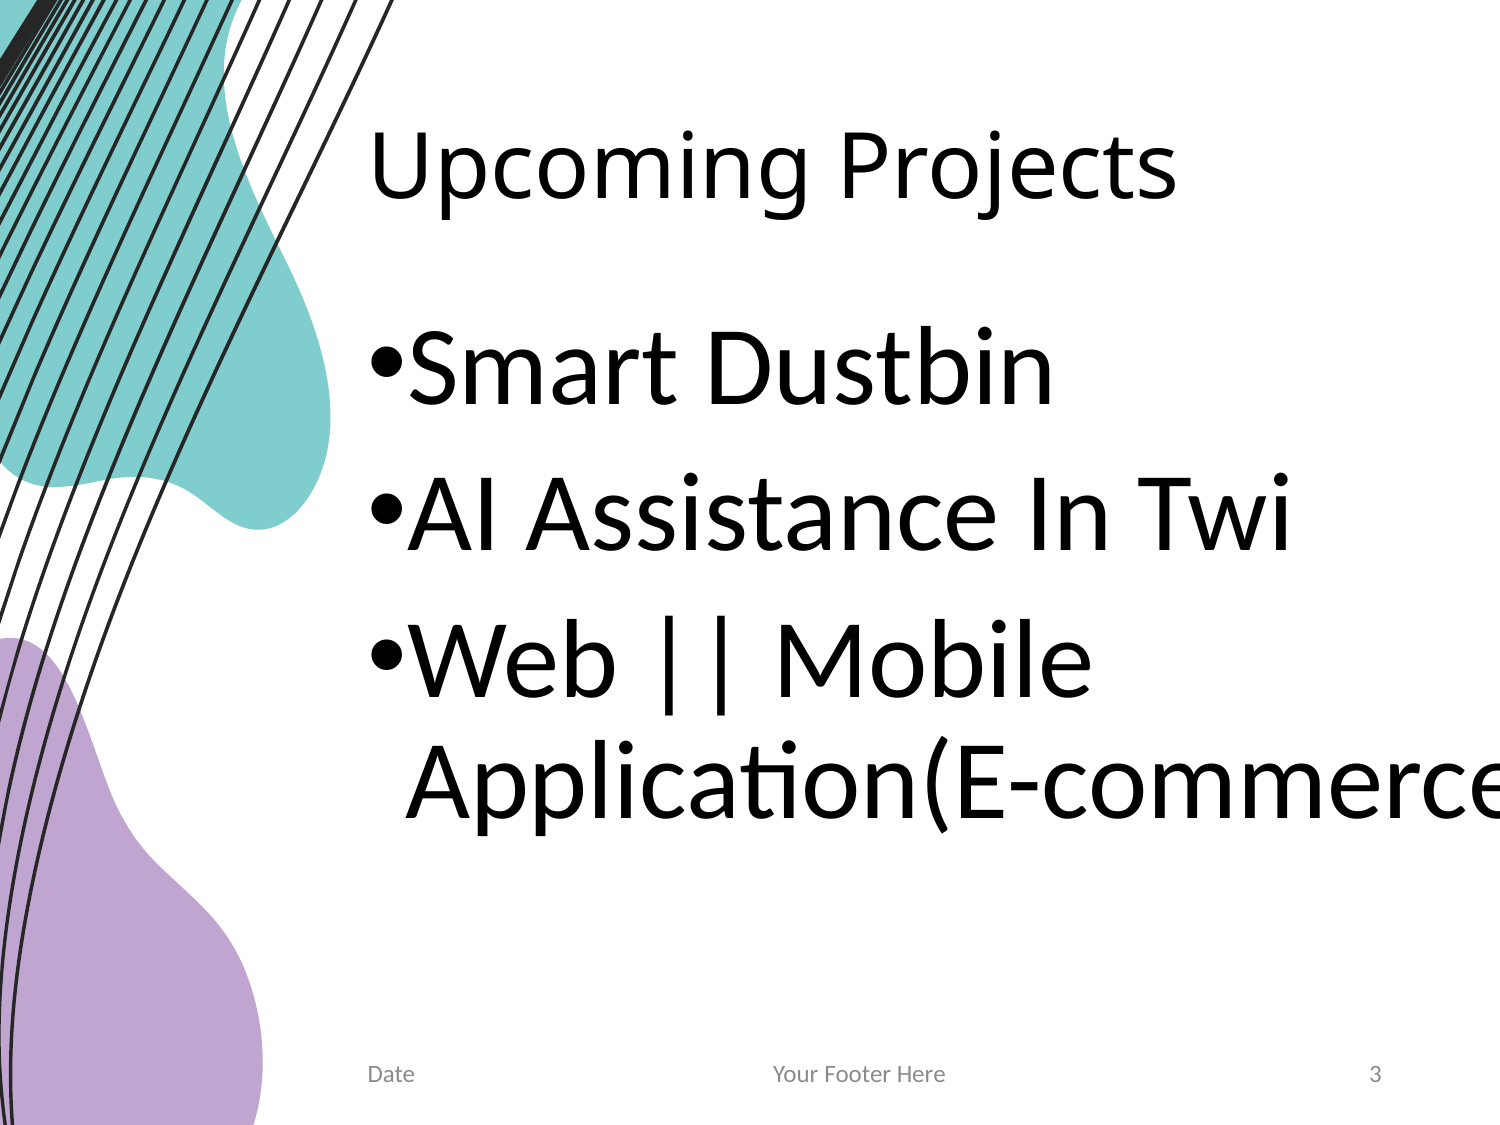

# Upcoming Projects
Smart Dustbin
AI Assistance In Twi
Web || Mobile Application(E-commerce)
Date
Your Footer Here